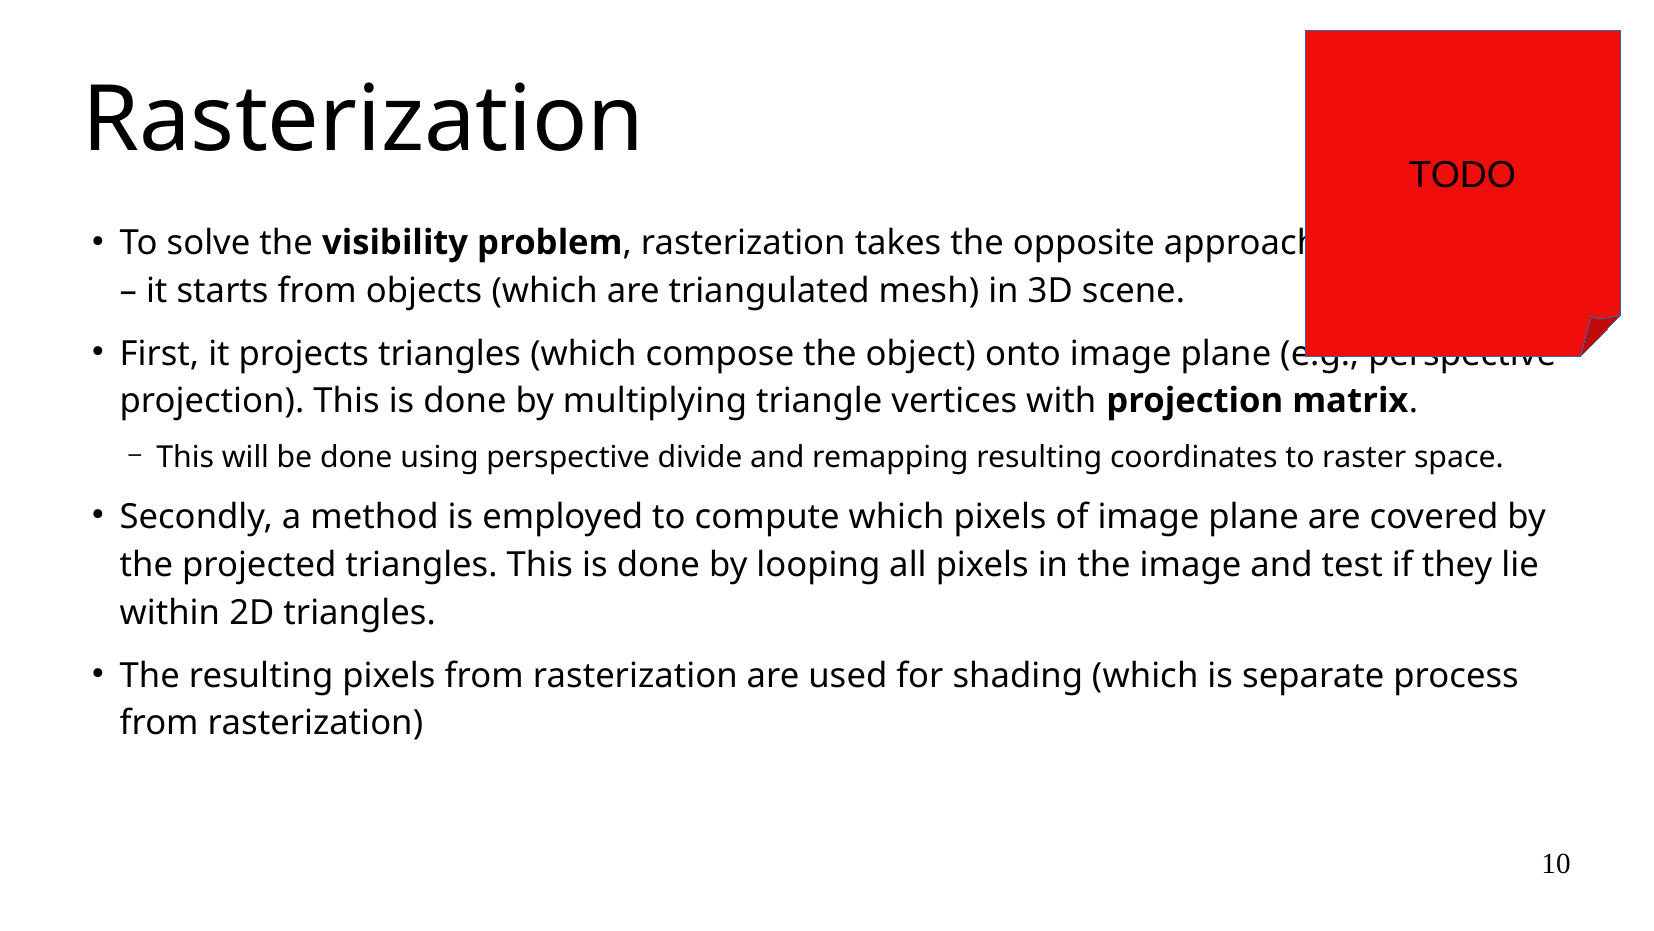

TODO
# Rasterization
To solve the visibility problem, rasterization takes the opposite approach to ray-tracing – it starts from objects (which are triangulated mesh) in 3D scene.
First, it projects triangles (which compose the object) onto image plane (e.g., perspective projection). This is done by multiplying triangle vertices with projection matrix.
This will be done using perspective divide and remapping resulting coordinates to raster space.
Secondly, a method is employed to compute which pixels of image plane are covered by the projected triangles. This is done by looping all pixels in the image and test if they lie within 2D triangles.
The resulting pixels from rasterization are used for shading (which is separate process from rasterization)
10